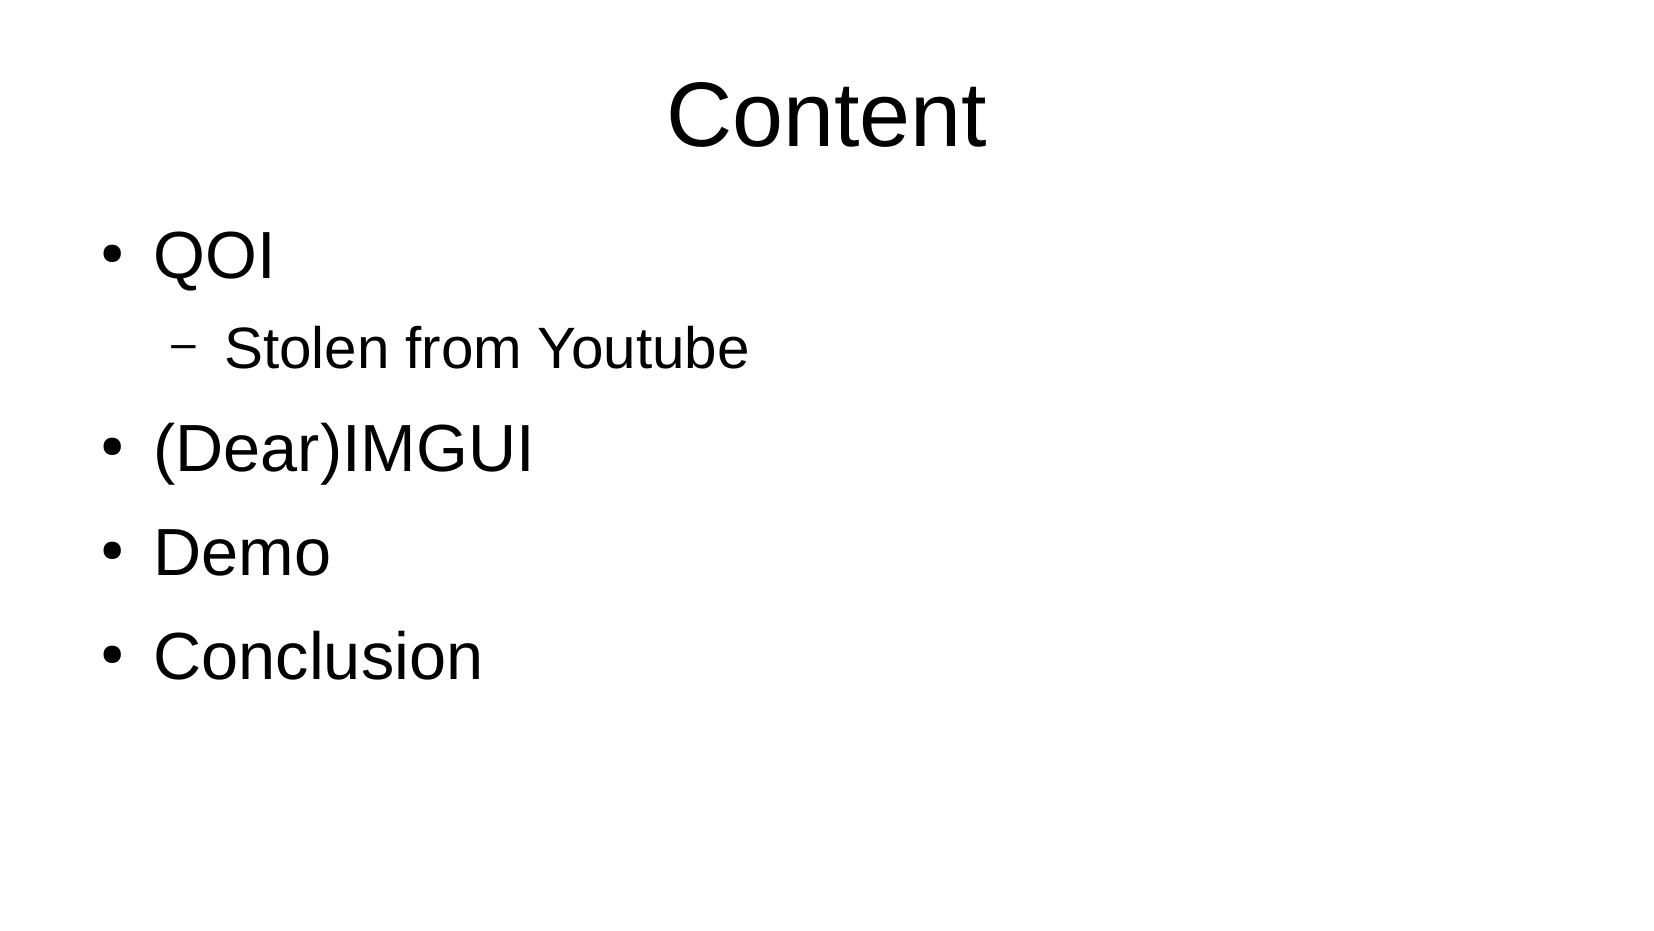

# Content
QOI
Stolen from Youtube
(Dear)IMGUI
Demo
Conclusion